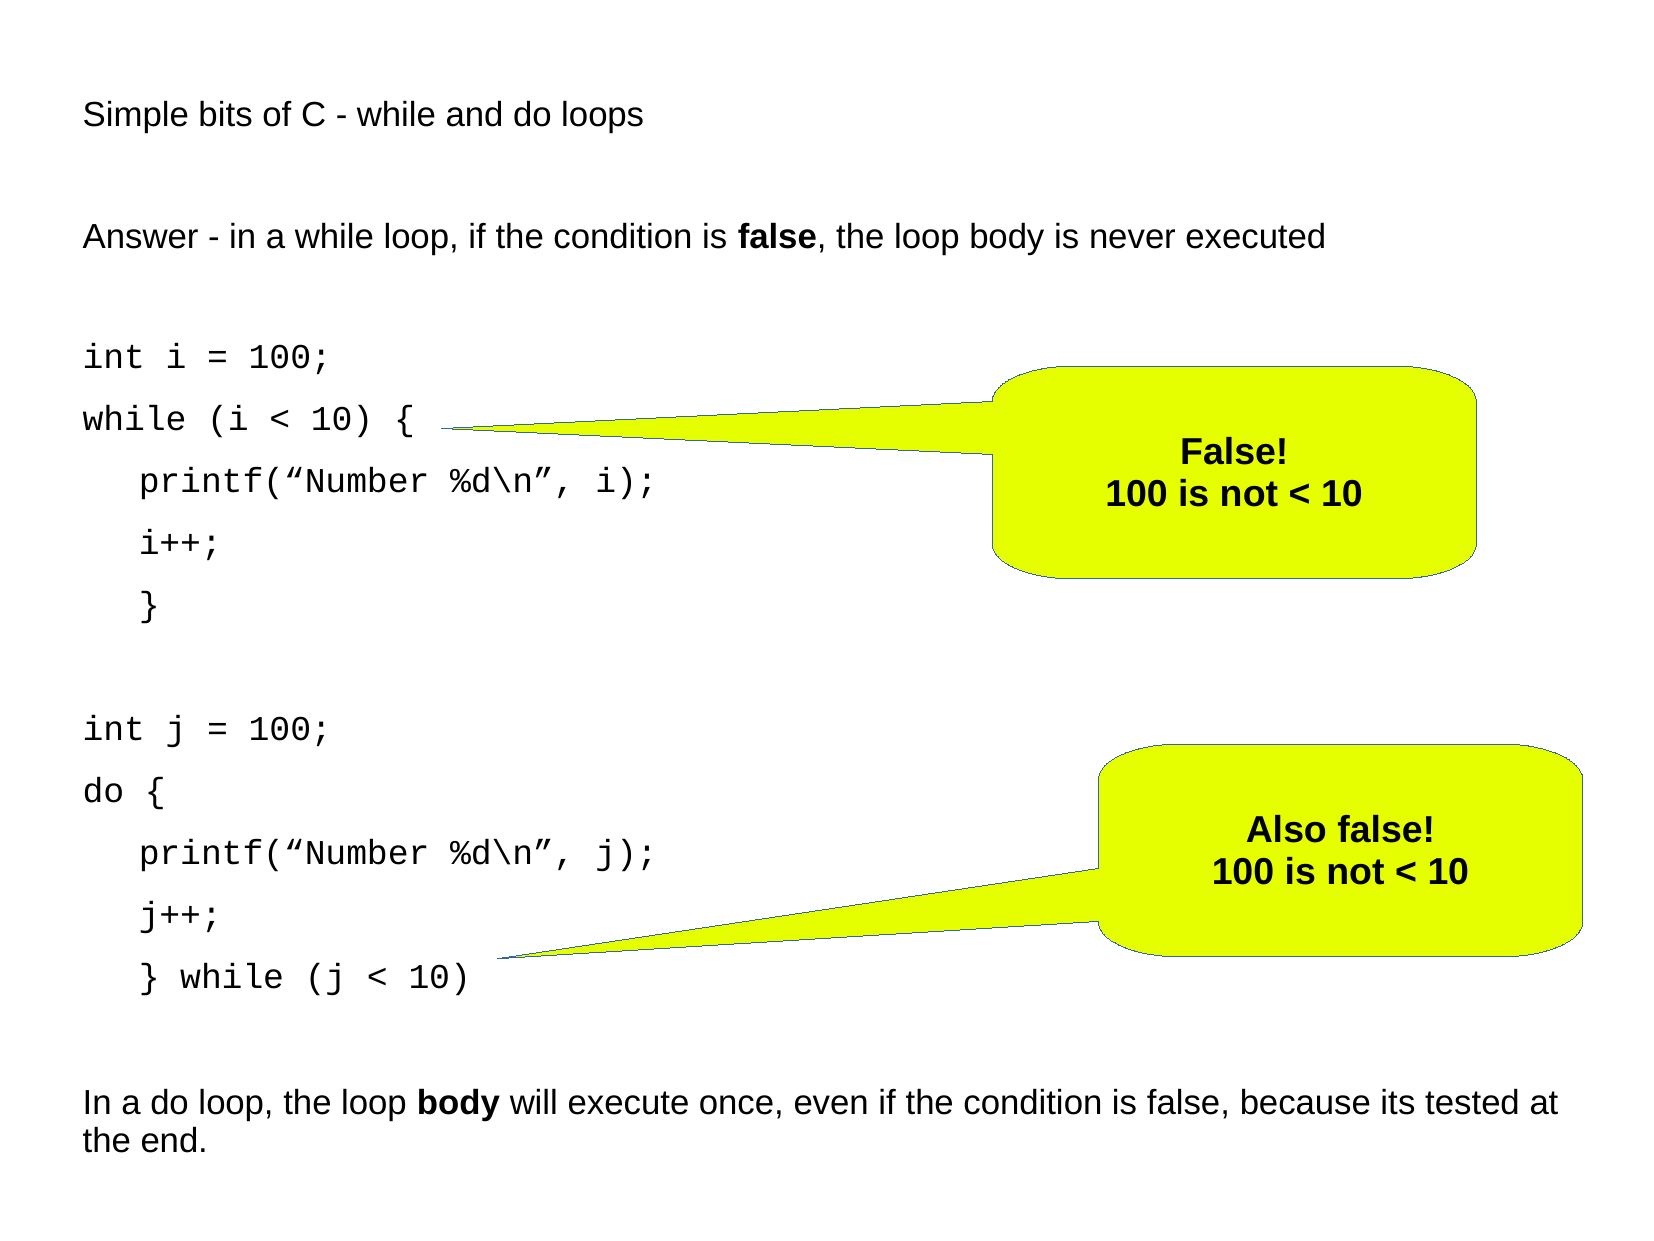

# Simple bits of C - while and do loops
Answer - in a while loop, if the condition is false, the loop body is never executed
int i = 100;
while (i < 10) {
 	printf(“Number %d\n”, i);
 	i++;
 	}
int j = 100;
do {
 	printf(“Number %d\n”, j);
 	j++;
 	} while (j < 10)
In a do loop, the loop body will execute once, even if the condition is false, because its tested at the end.
False!
100 is not < 10
Also false!
100 is not < 10